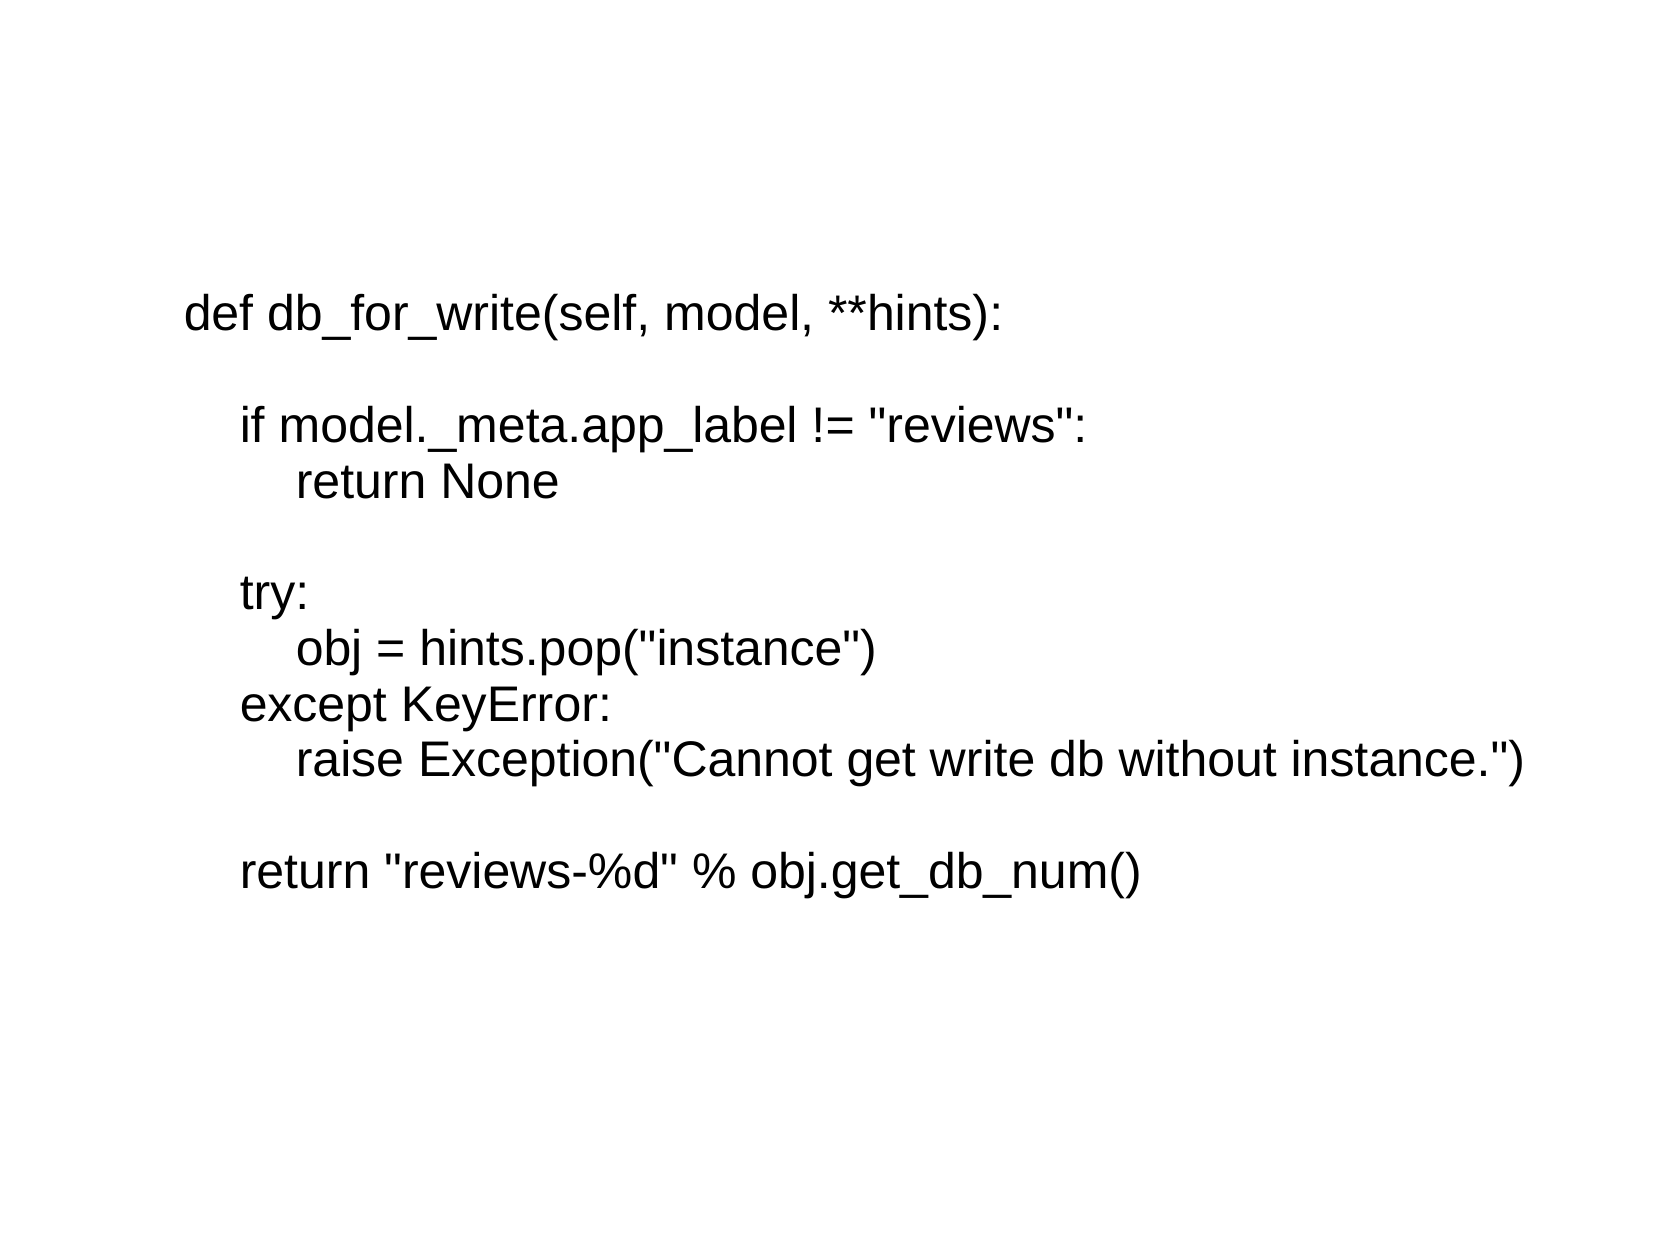

def db_for_write(self, model, **hints):
 if model._meta.app_label != "reviews":
 return None
 try:
 obj = hints.pop("instance")
 except KeyError:
 raise Exception("Cannot get write db without instance.")
 return "reviews-%d" % obj.get_db_num()